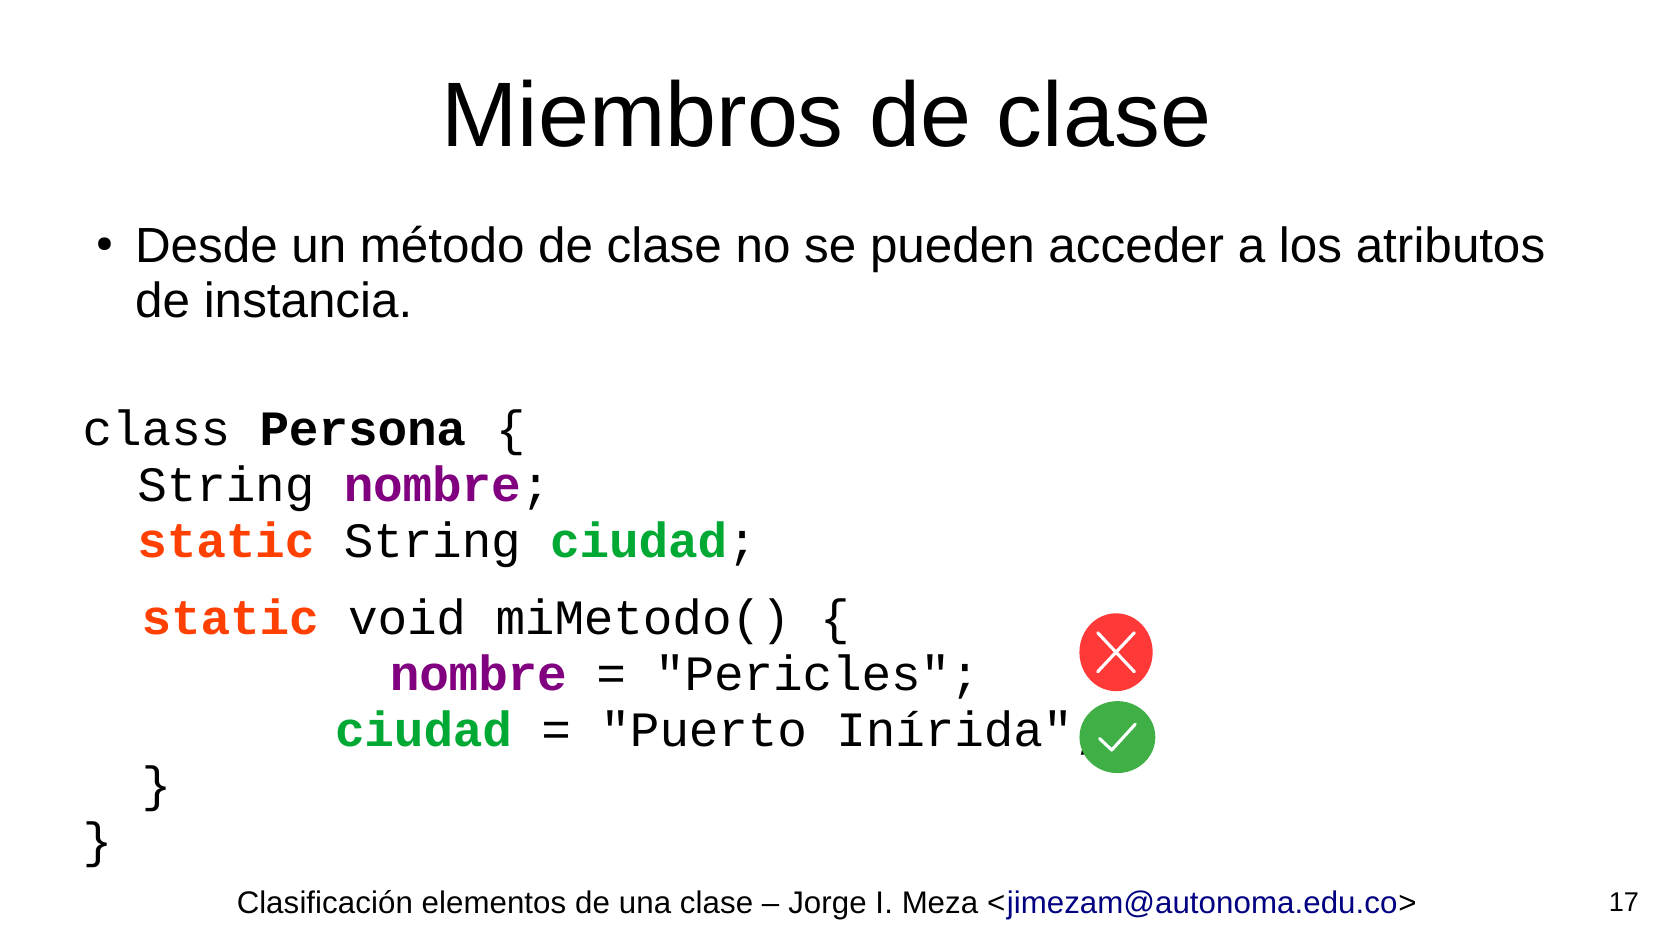

# Miembros de clase
Desde un método de clase no se pueden acceder a los atributos de instancia.
class Persona {
	String nombre;
	static String ciudad;
 static void miMetodo() {
				 nombre = "Pericles";
			 ciudad = "Puerto Inírida";
 }
}